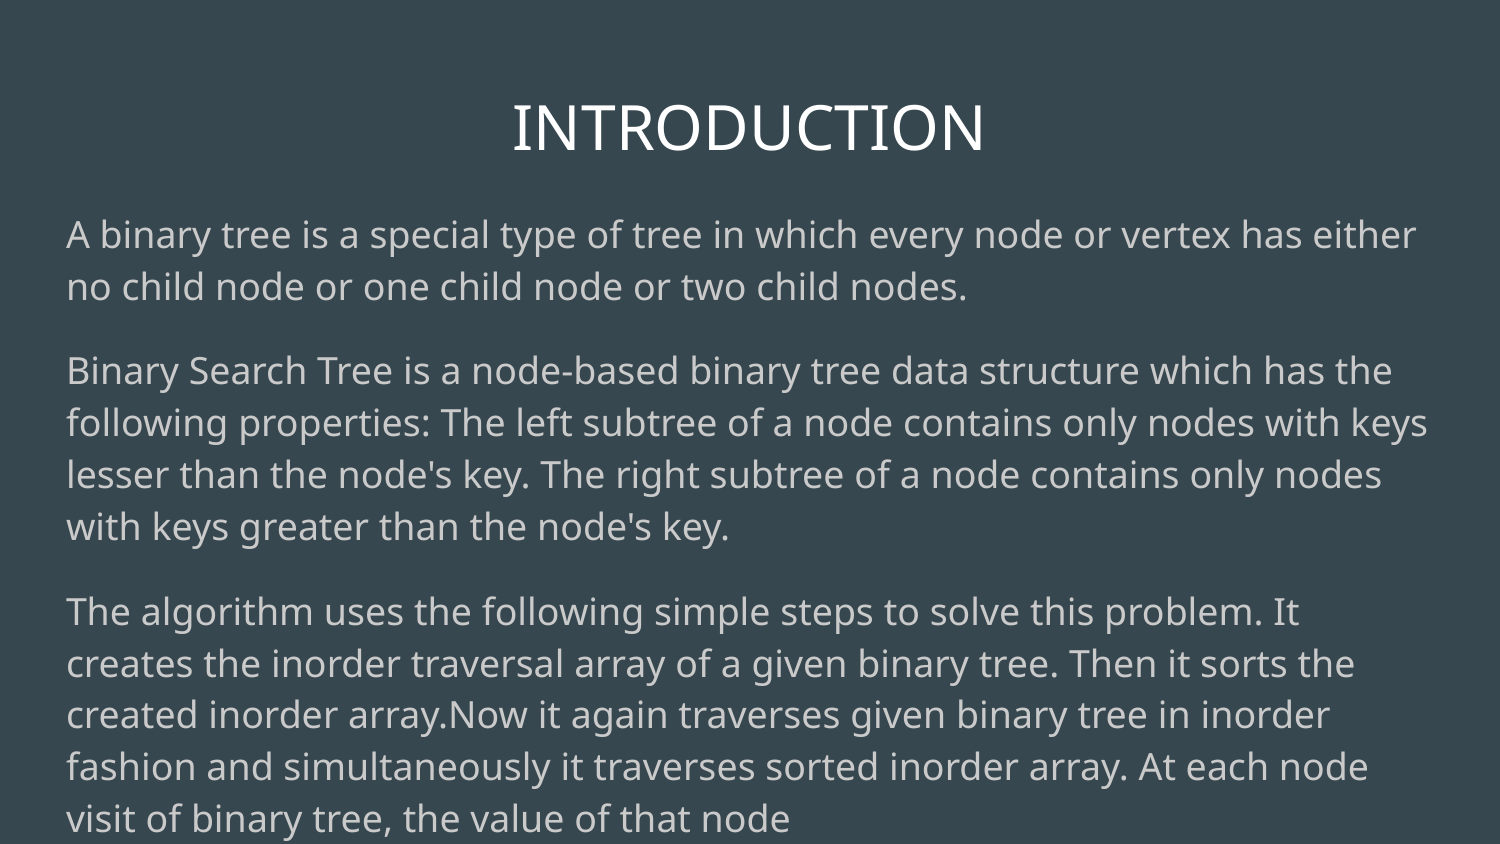

# INTRODUCTION
A binary tree is a special type of tree in which every node or vertex has either no child node or one child node or two child nodes.
Binary Search Tree is a node-based binary tree data structure which has the following properties: The left subtree of a node contains only nodes with keys lesser than the node's key. The right subtree of a node contains only nodes with keys greater than the node's key.
The algorithm uses the following simple steps to solve this problem. It creates the inorder traversal array of a given binary tree. Then it sorts the created inorder array.Now it again traverses given binary tree in inorder fashion and simultaneously it traverses sorted inorder array. At each node visit of binary tree, the value of that node